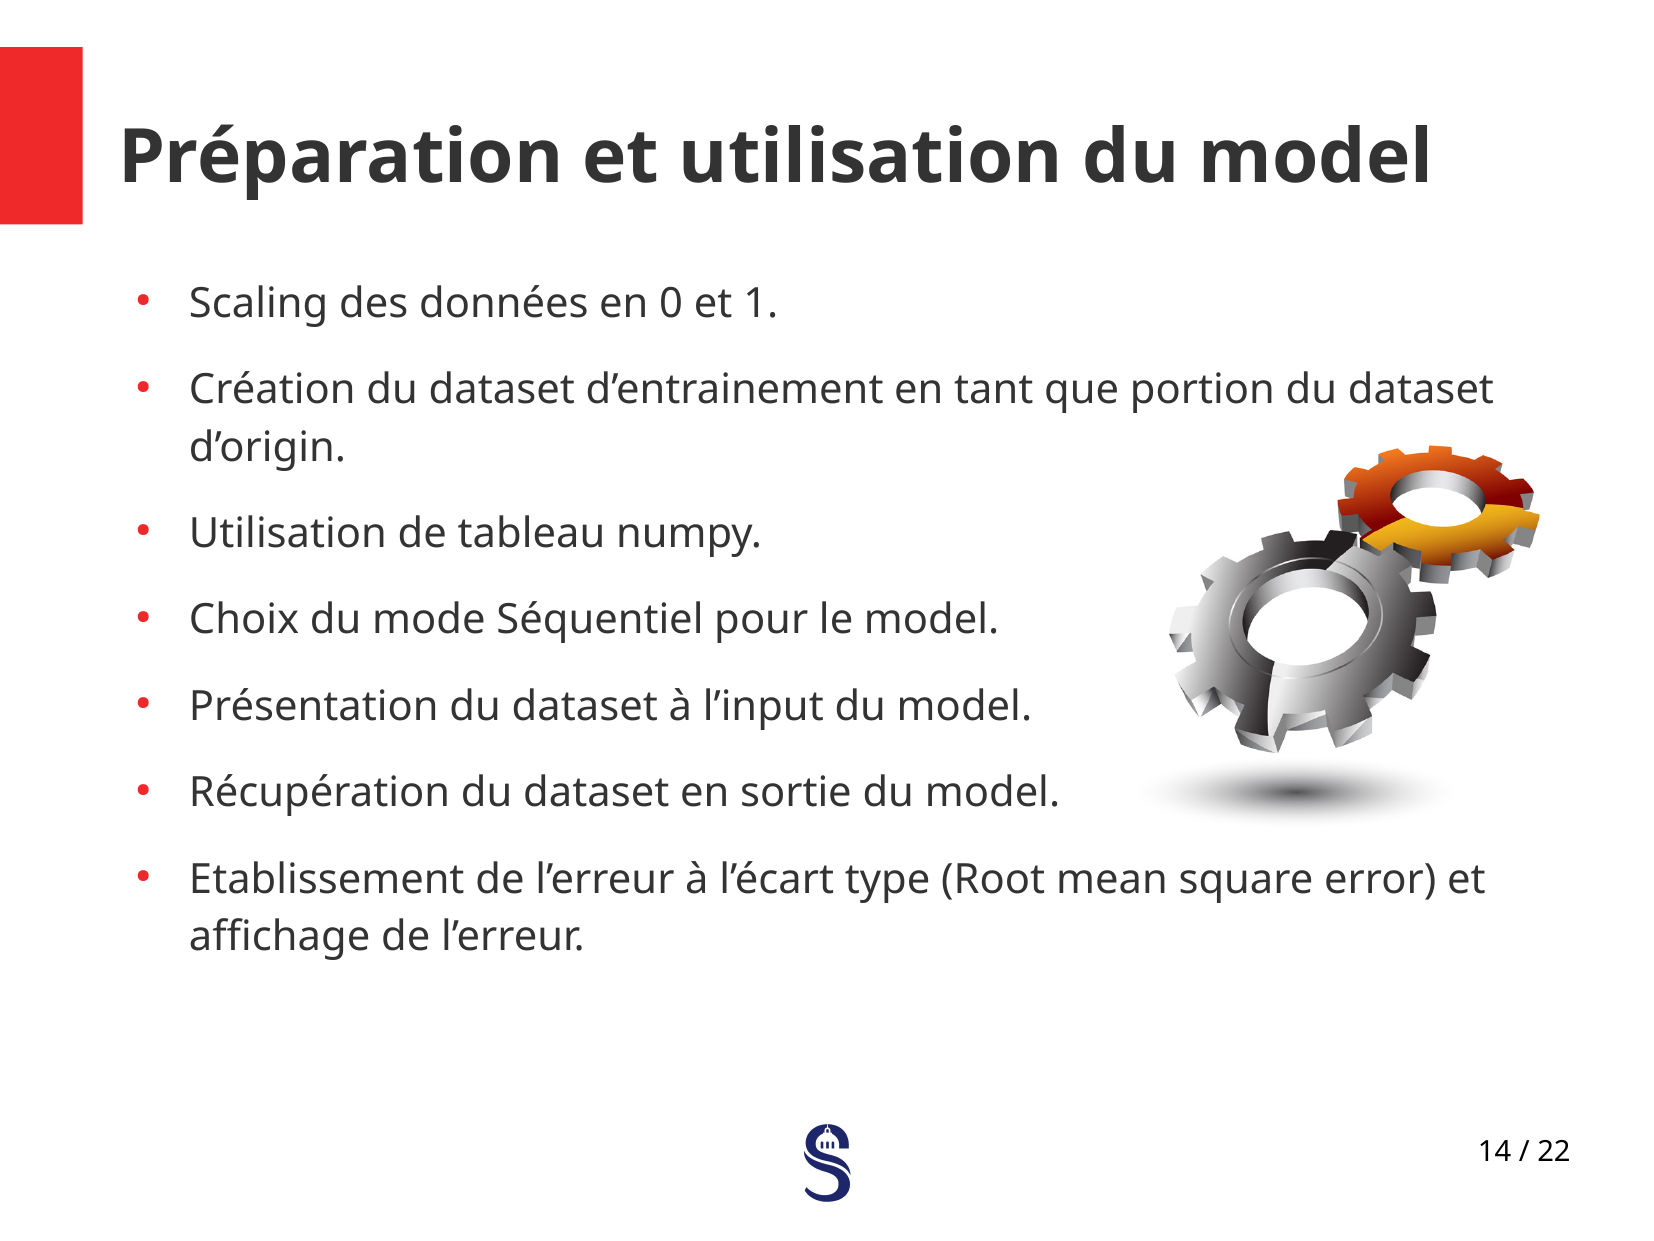

# Préparation et utilisation du model
Scaling des données en 0 et 1.
Création du dataset d’entrainement en tant que portion du dataset d’origin.
Utilisation de tableau numpy.
Choix du mode Séquentiel pour le model.
Présentation du dataset à l’input du model.
Récupération du dataset en sortie du model.
Etablissement de l’erreur à l’écart type (Root mean square error) et affichage de l’erreur.
14